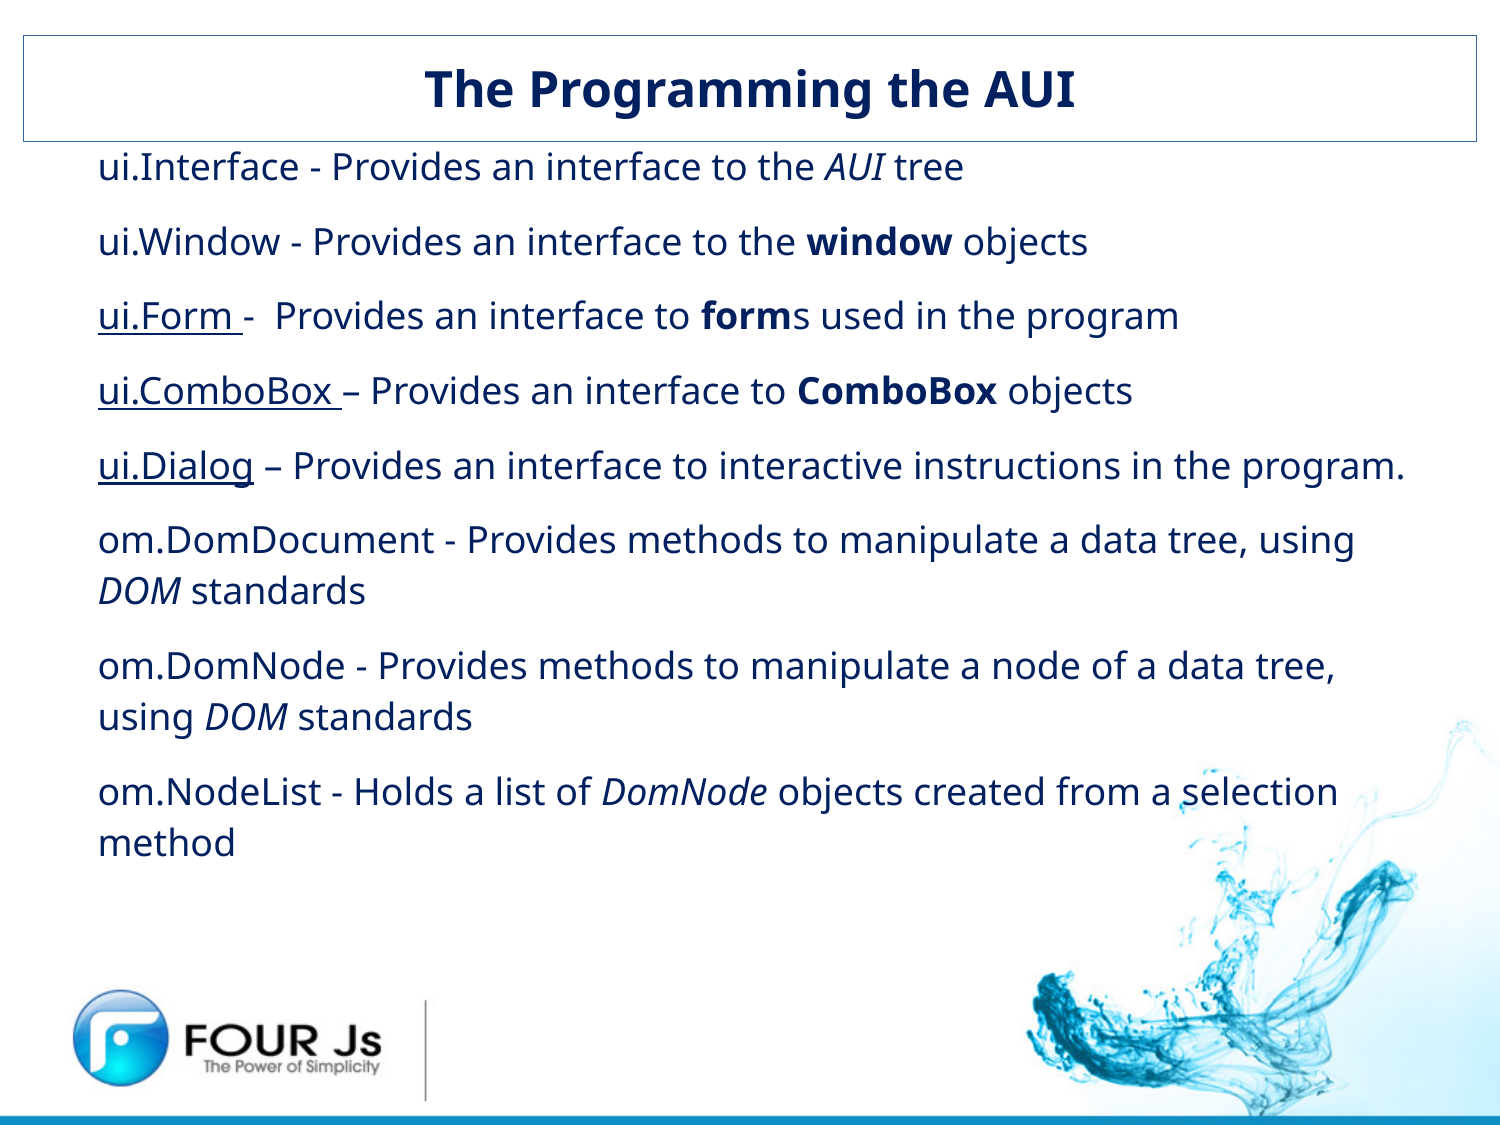

# The Programming the AUI
ui.Interface - Provides an interface to the AUI tree
ui.Window - Provides an interface to the window objects
ui.Form - Provides an interface to forms used in the program
ui.ComboBox – Provides an interface to ComboBox objects
ui.Dialog – Provides an interface to interactive instructions in the program.
om.DomDocument - Provides methods to manipulate a data tree, using DOM standards
om.DomNode - Provides methods to manipulate a node of a data tree, using DOM standards
om.NodeList - Holds a list of DomNode objects created from a selection method